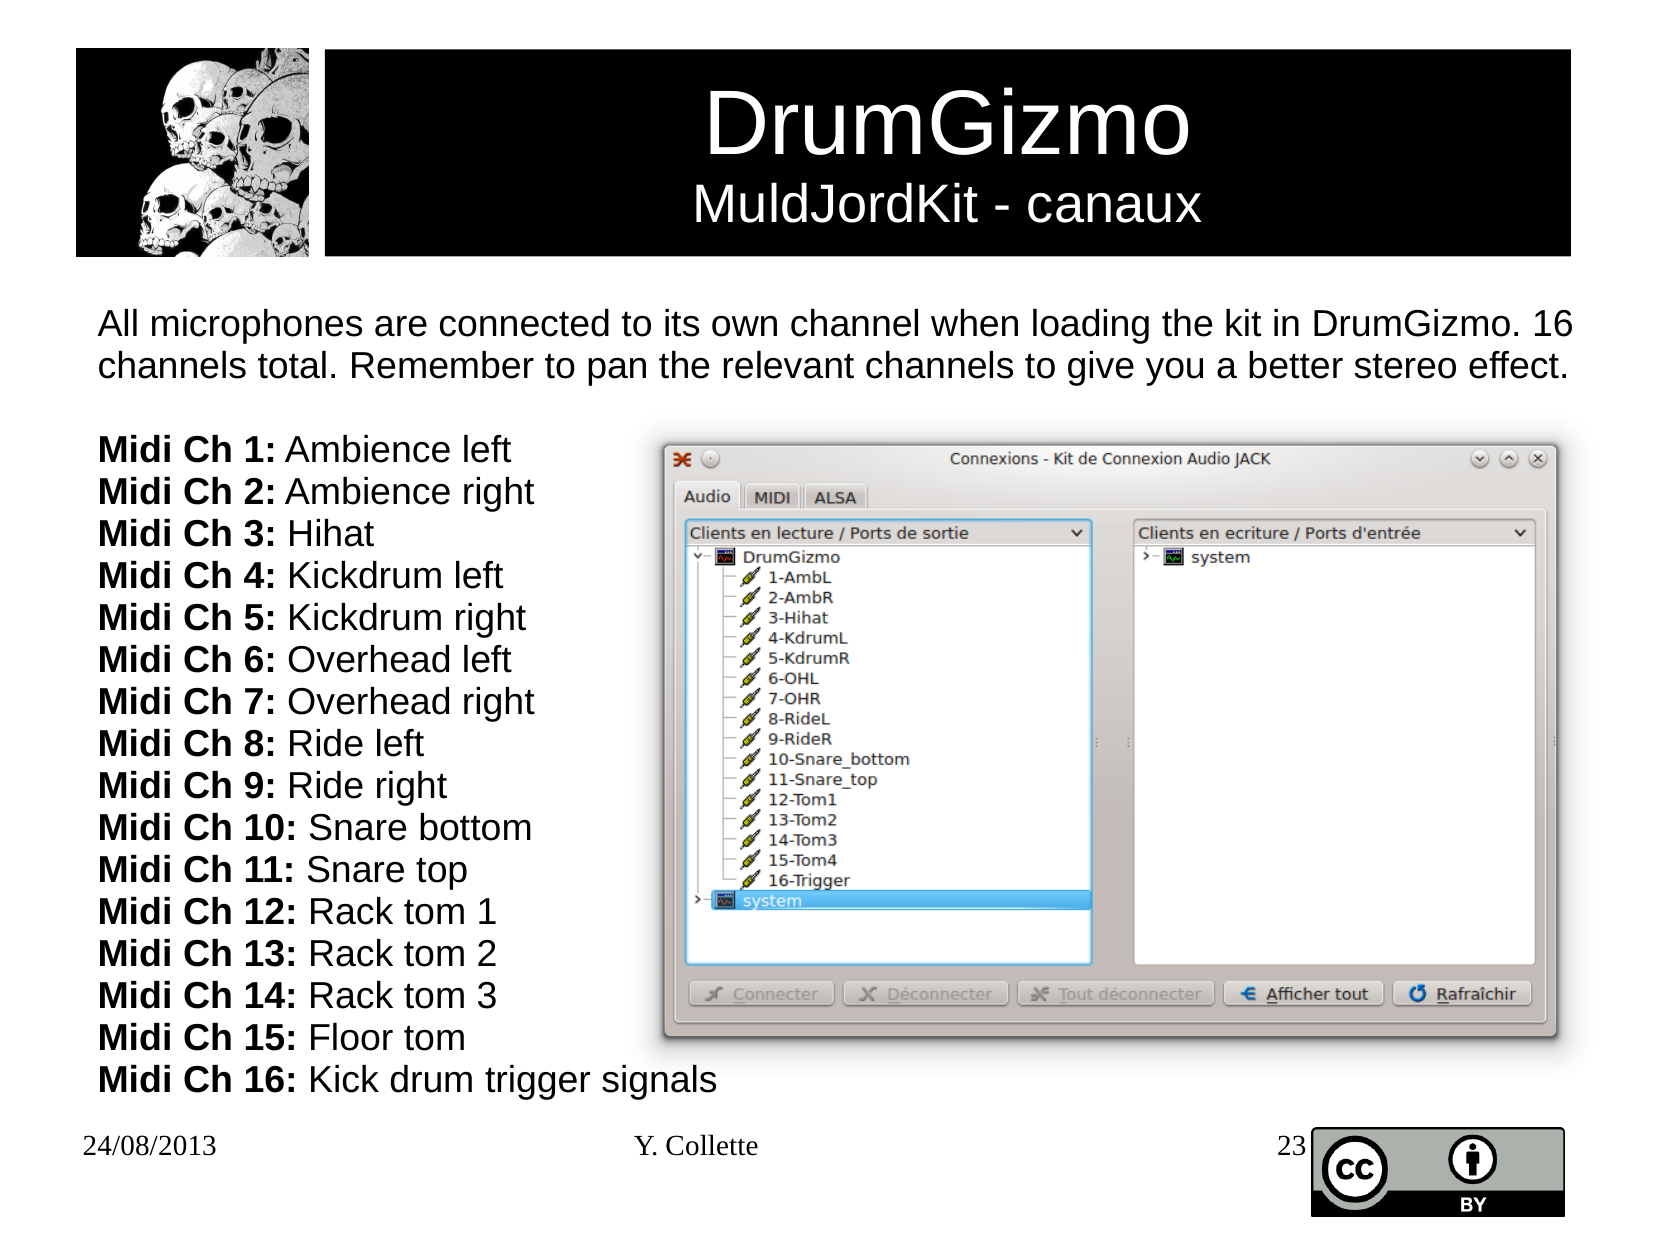

# DrumGizmo MuldJordKit - canaux
All microphones are connected to its own channel when loading the kit in DrumGizmo. 16 channels total. Remember to pan the relevant channels to give you a better stereo effect.
Midi Ch 1: Ambience left
Midi Ch 2: Ambience right
Midi Ch 3: Hihat
Midi Ch 4: Kickdrum left
Midi Ch 5: Kickdrum right
Midi Ch 6: Overhead left
Midi Ch 7: Overhead right
Midi Ch 8: Ride left
Midi Ch 9: Ride right
Midi Ch 10: Snare bottom
Midi Ch 11: Snare top
Midi Ch 12: Rack tom 1
Midi Ch 13: Rack tom 2
Midi Ch 14: Rack tom 3
Midi Ch 15: Floor tom
Midi Ch 16: Kick drum trigger signals
Y. Collette
23